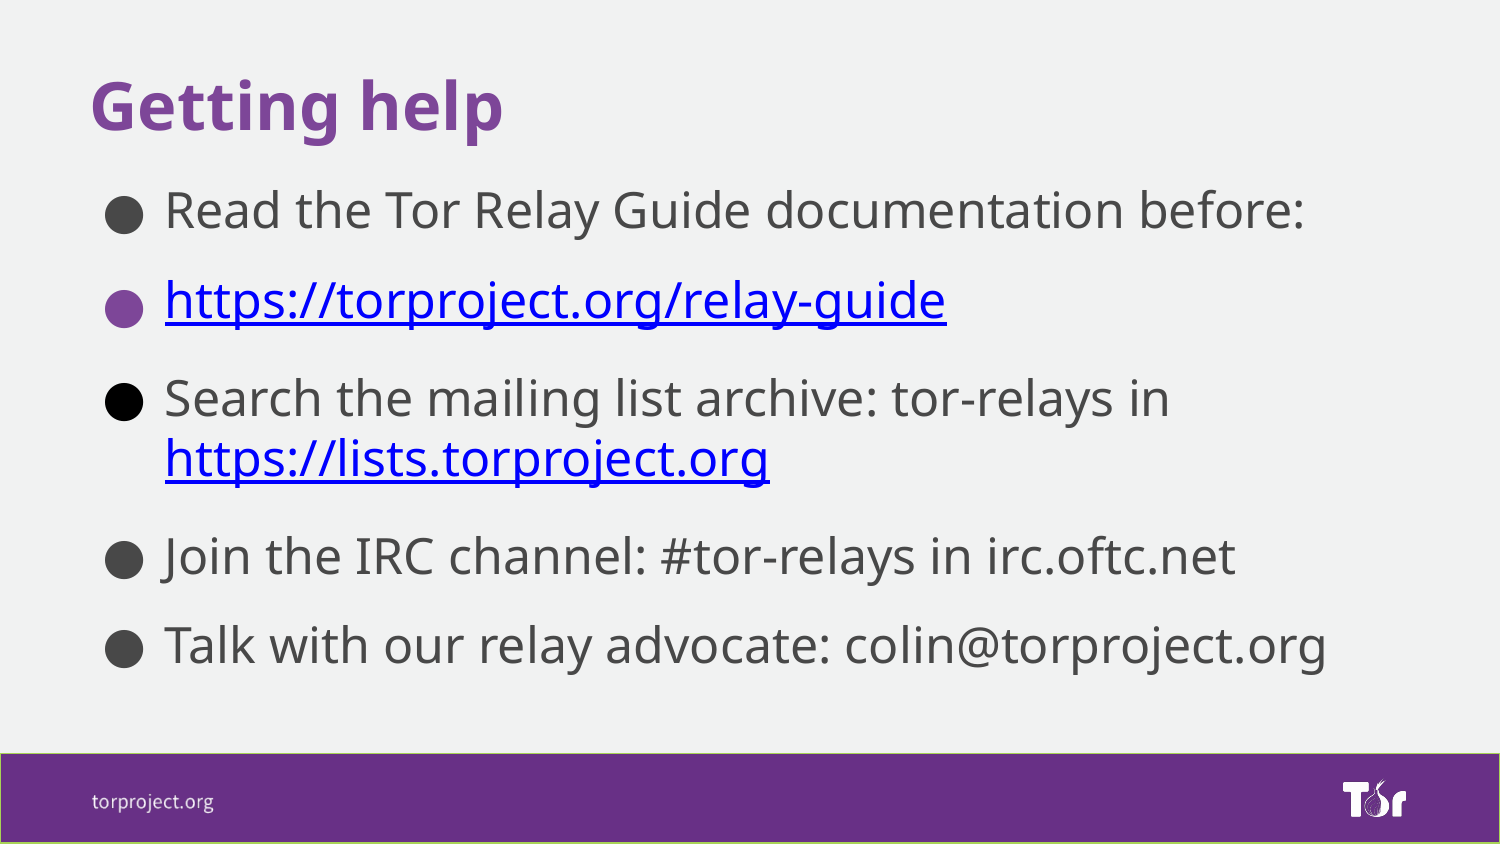

Getting help
Read the Tor Relay Guide documentation before:
https://torproject.org/relay-guide
Search the mailing list archive: tor-relays in https://lists.torproject.org
Join the IRC channel: #tor-relays in irc.oftc.net
Talk with our relay advocate: colin@torproject.org